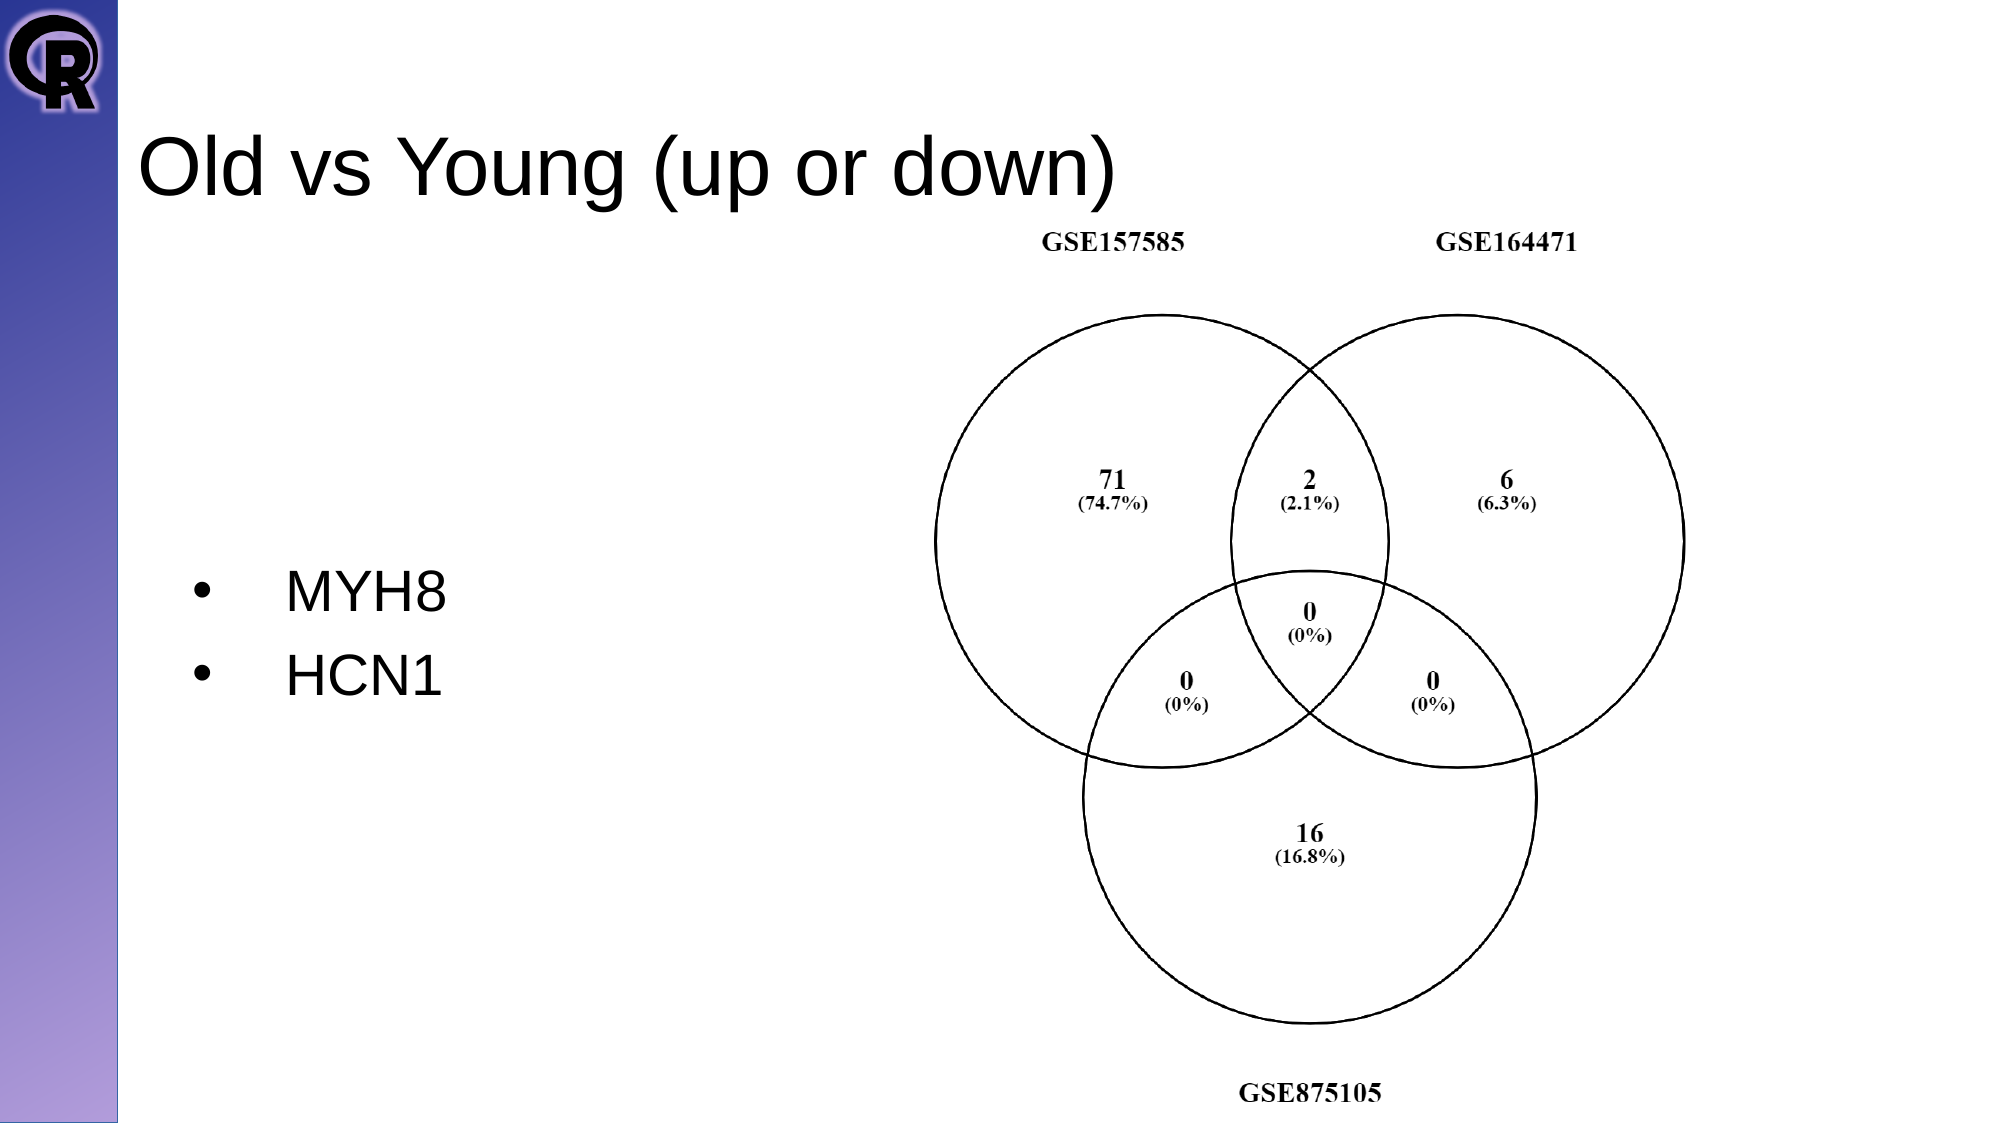

# Old vs Young (up or down)
MYH8
HCN1